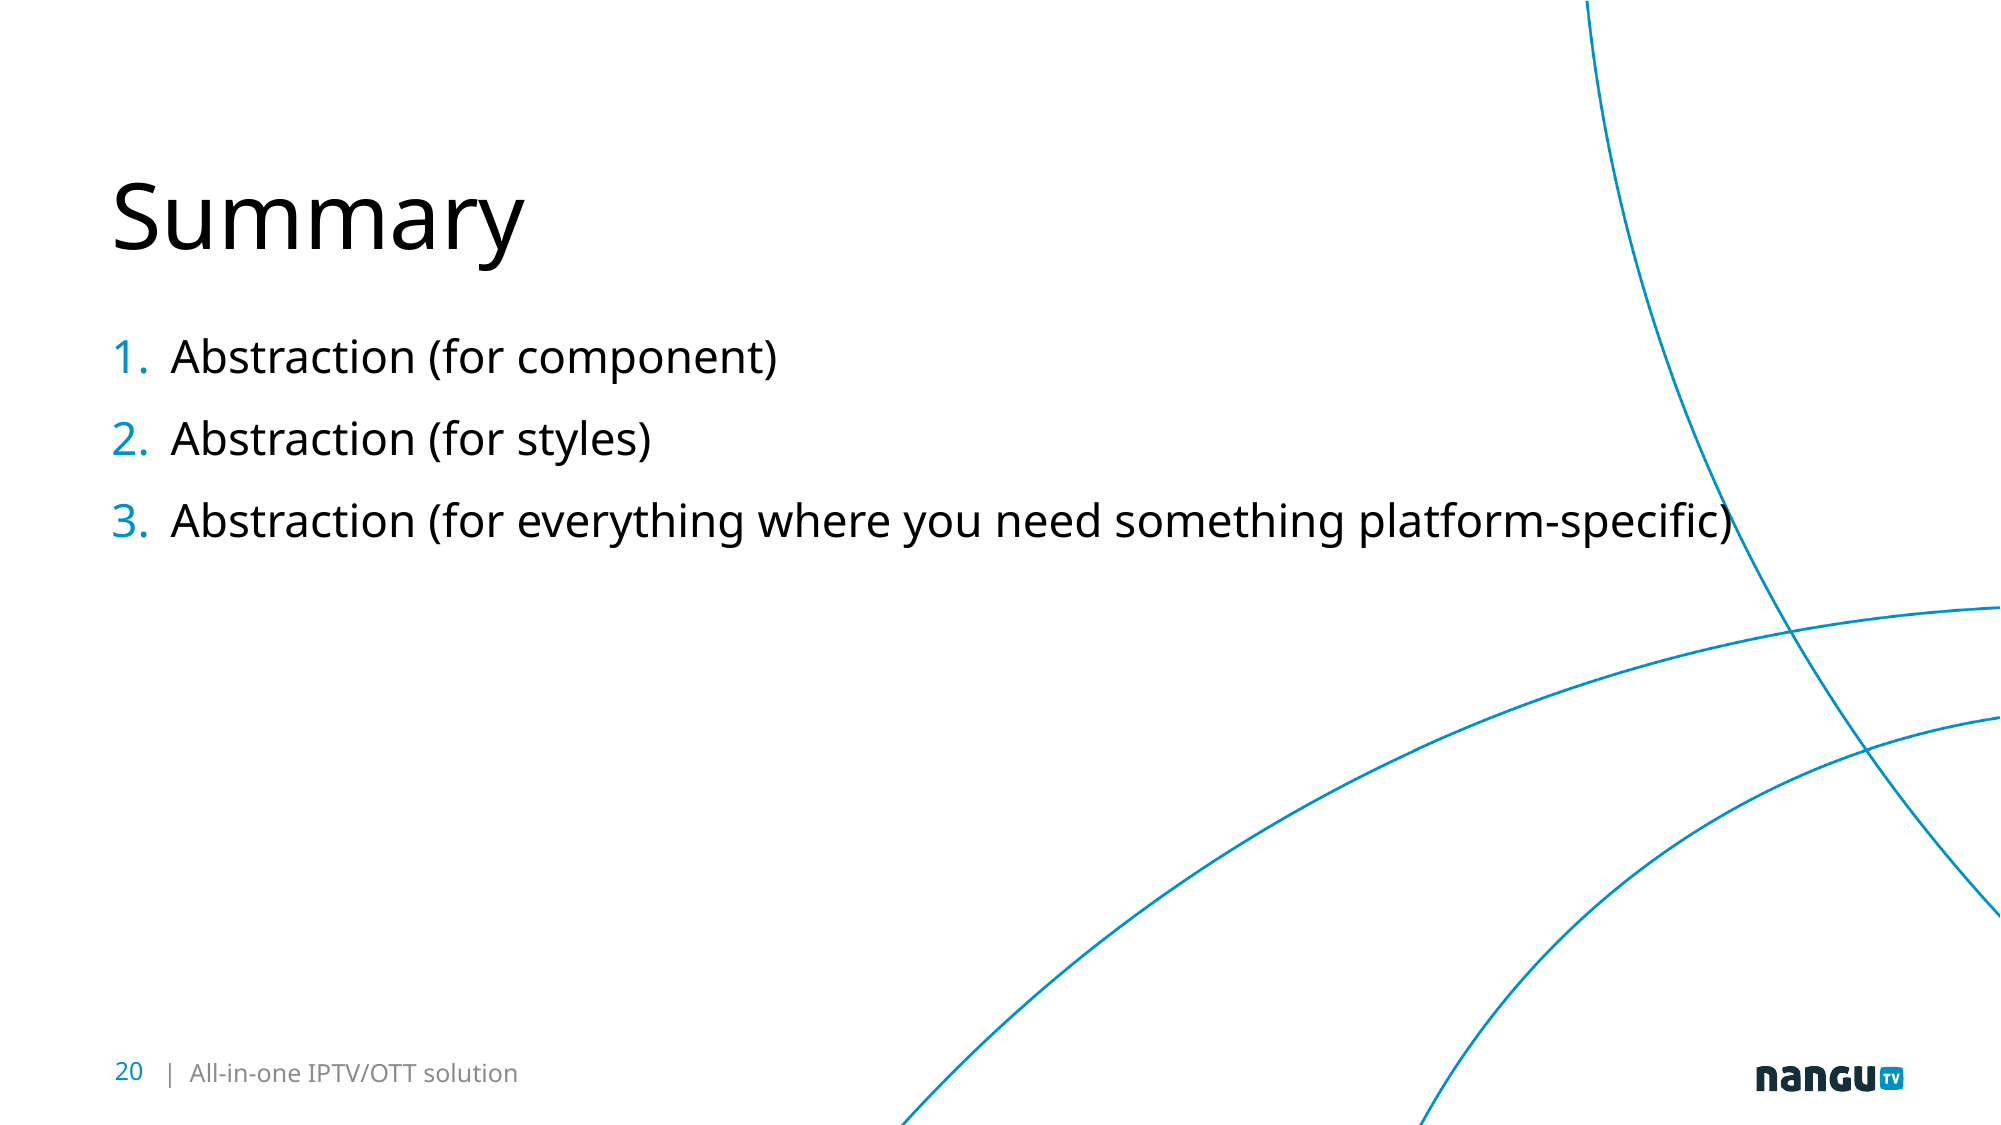

# Summary
Abstraction (for component)
Abstraction (for styles)
Abstraction (for everything where you need something platform-specific)
| All-in-one IPTV/OTT solution